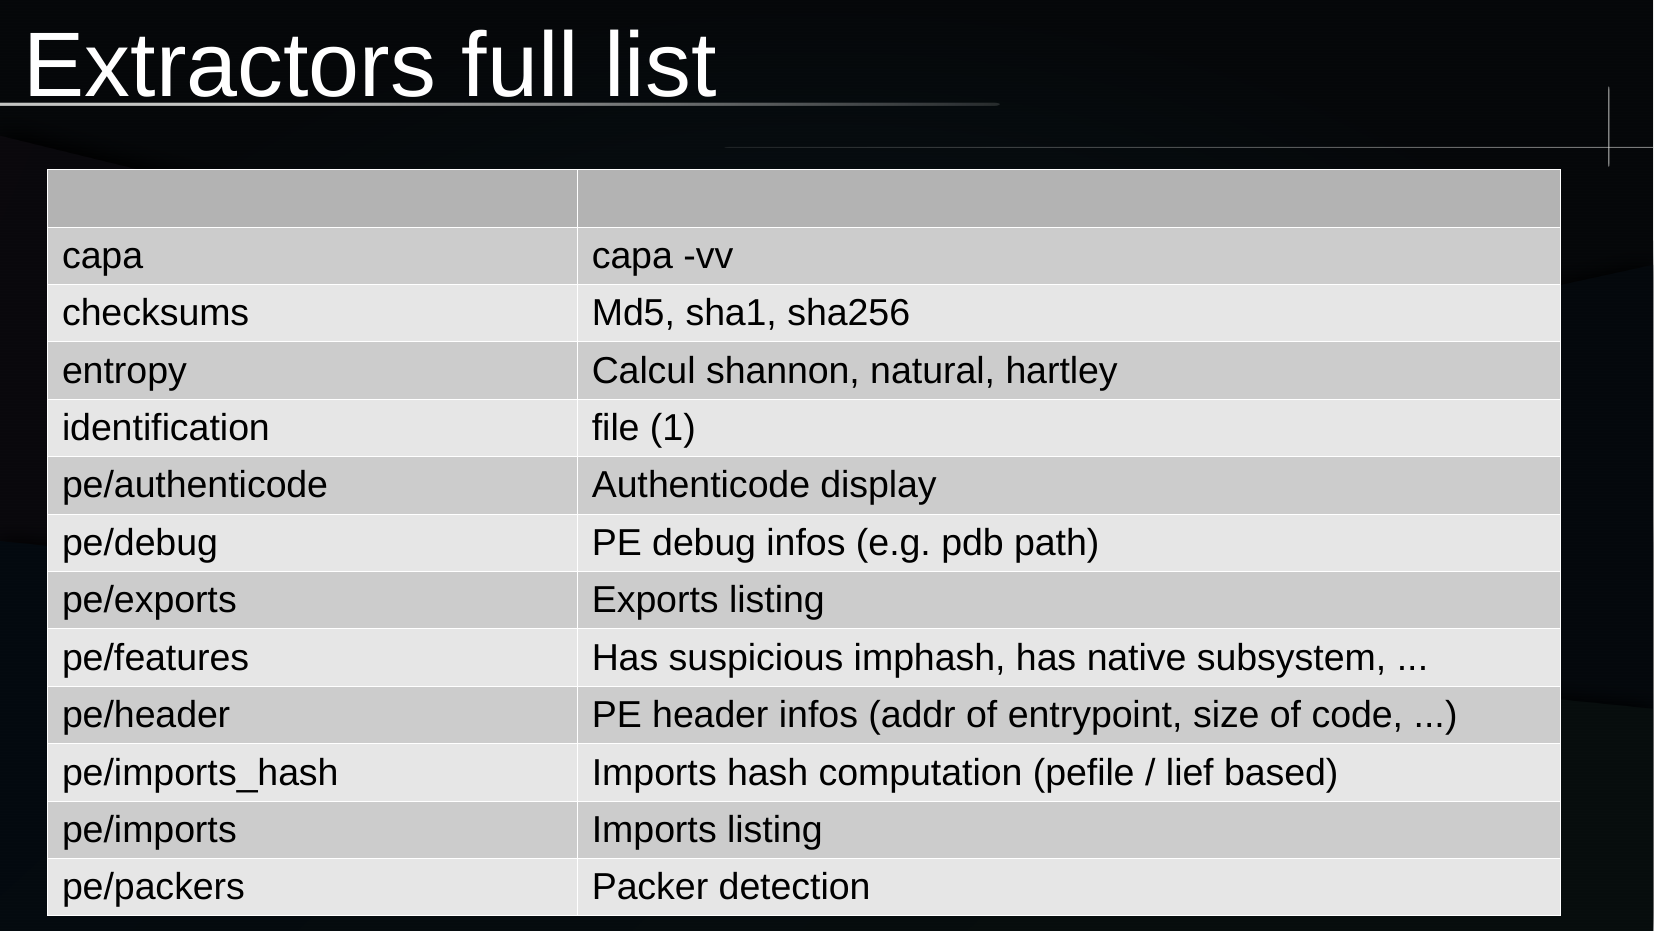

# Extractors full list
| | |
| --- | --- |
| capa | capa -vv |
| checksums | Md5, sha1, sha256 |
| entropy | Calcul shannon, natural, hartley |
| identification | file (1) |
| pe/authenticode | Authenticode display |
| pe/debug | PE debug infos (e.g. pdb path) |
| pe/exports | Exports listing |
| pe/features | Has suspicious imphash, has native subsystem, ... |
| pe/header | PE header infos (addr of entrypoint, size of code, ...) |
| pe/imports\_hash | Imports hash computation (pefile / lief based) |
| pe/imports | Imports listing |
| pe/packers | Packer detection |